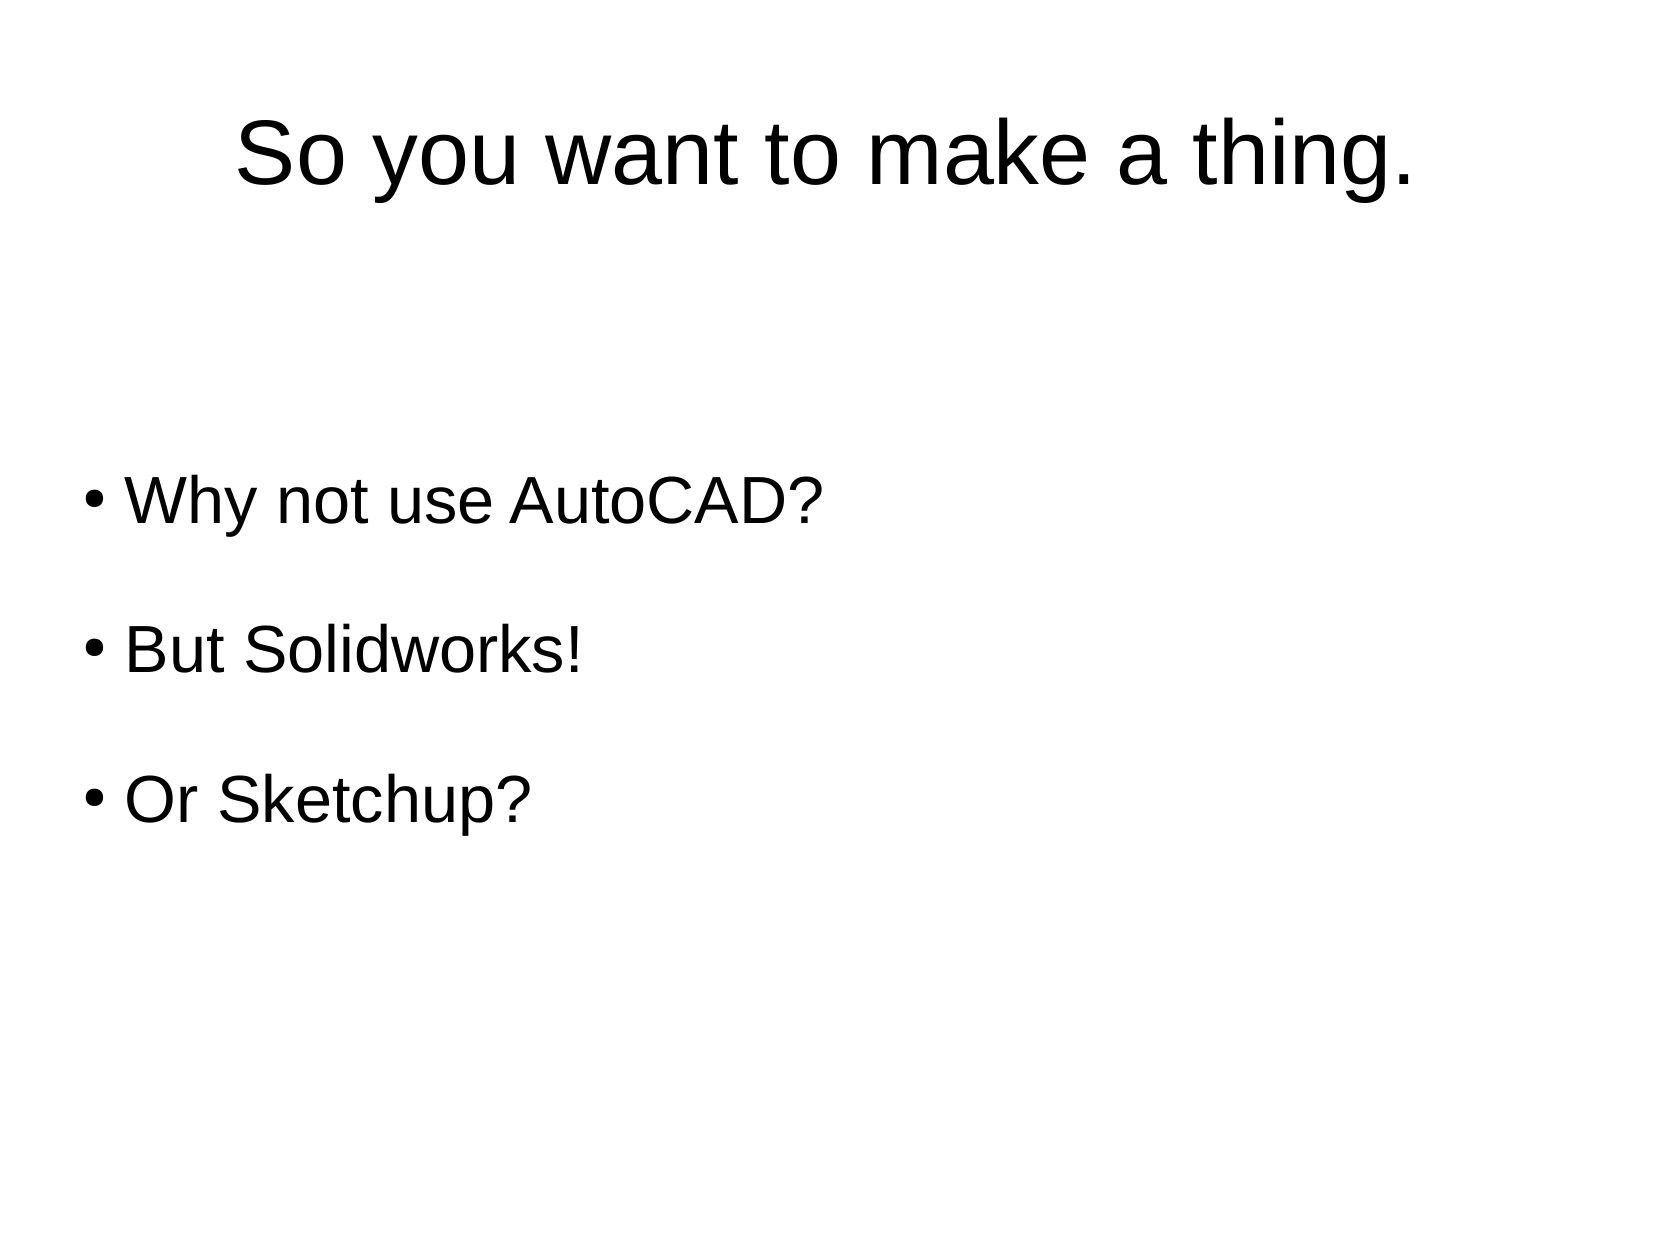

# So you want to make a thing.
 Why not use AutoCAD?
 But Solidworks!
 Or Sketchup?